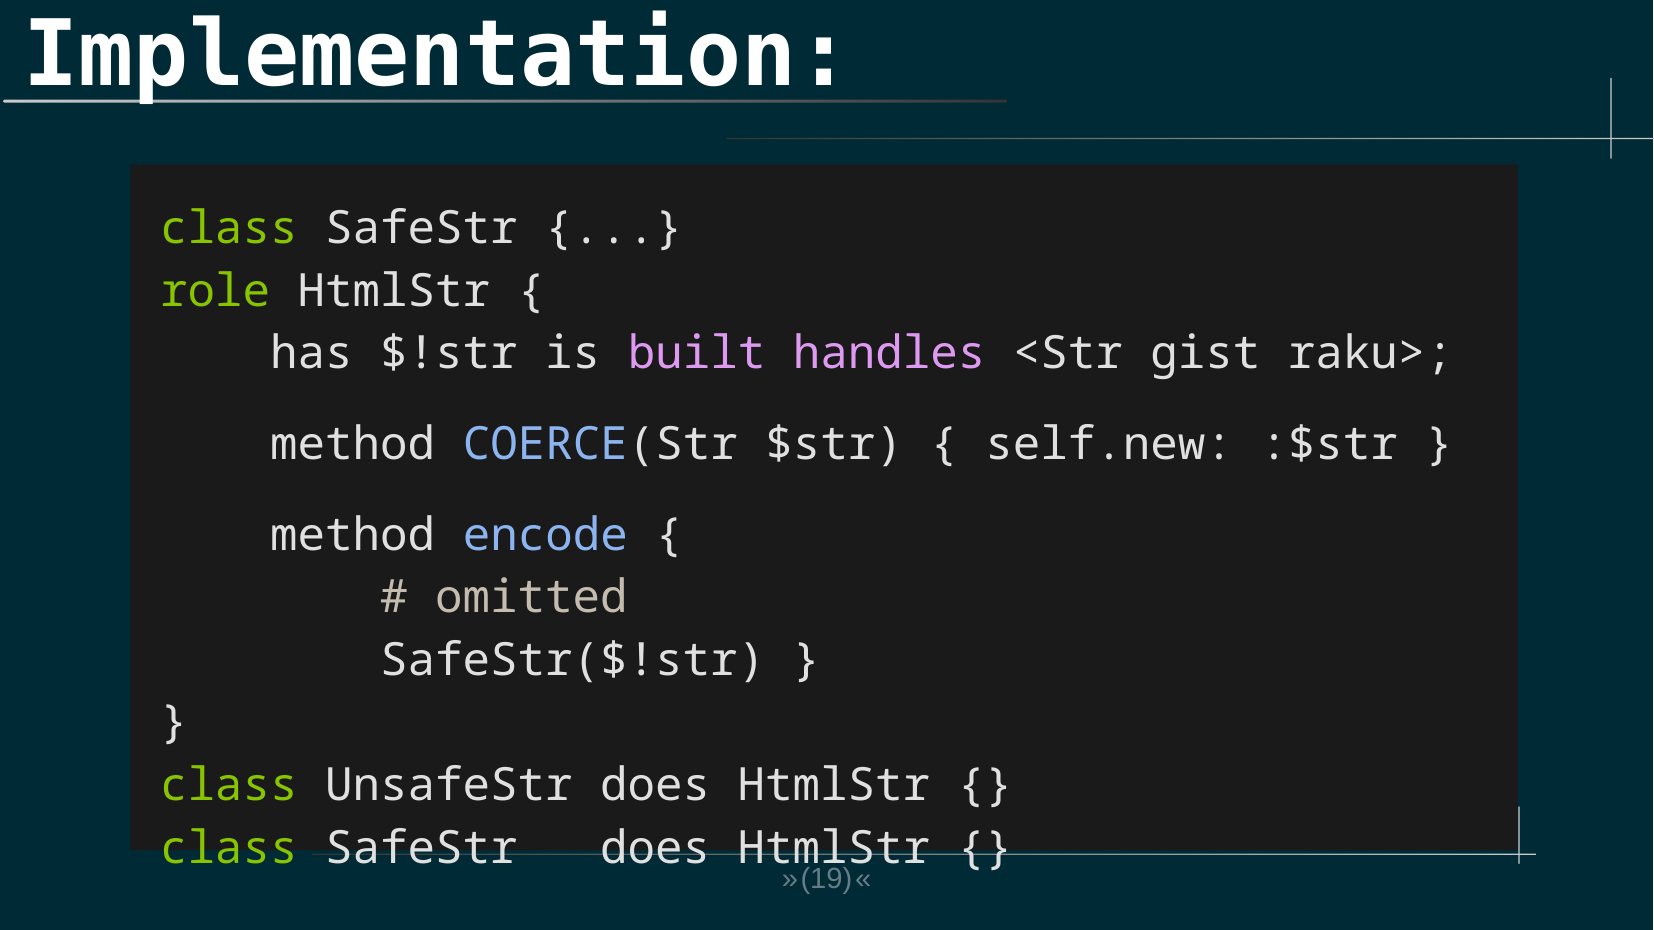

# Implementation:
class SafeStr {...}
role HtmlStr {
 has $!str is built handles <Str gist raku>;
 method COERCE(Str $str) { self.new: :$str }
 method encode {
 # omitted
 SafeStr($!str) }
}
class UnsafeStr does HtmlStr {}
class SafeStr does HtmlStr {}